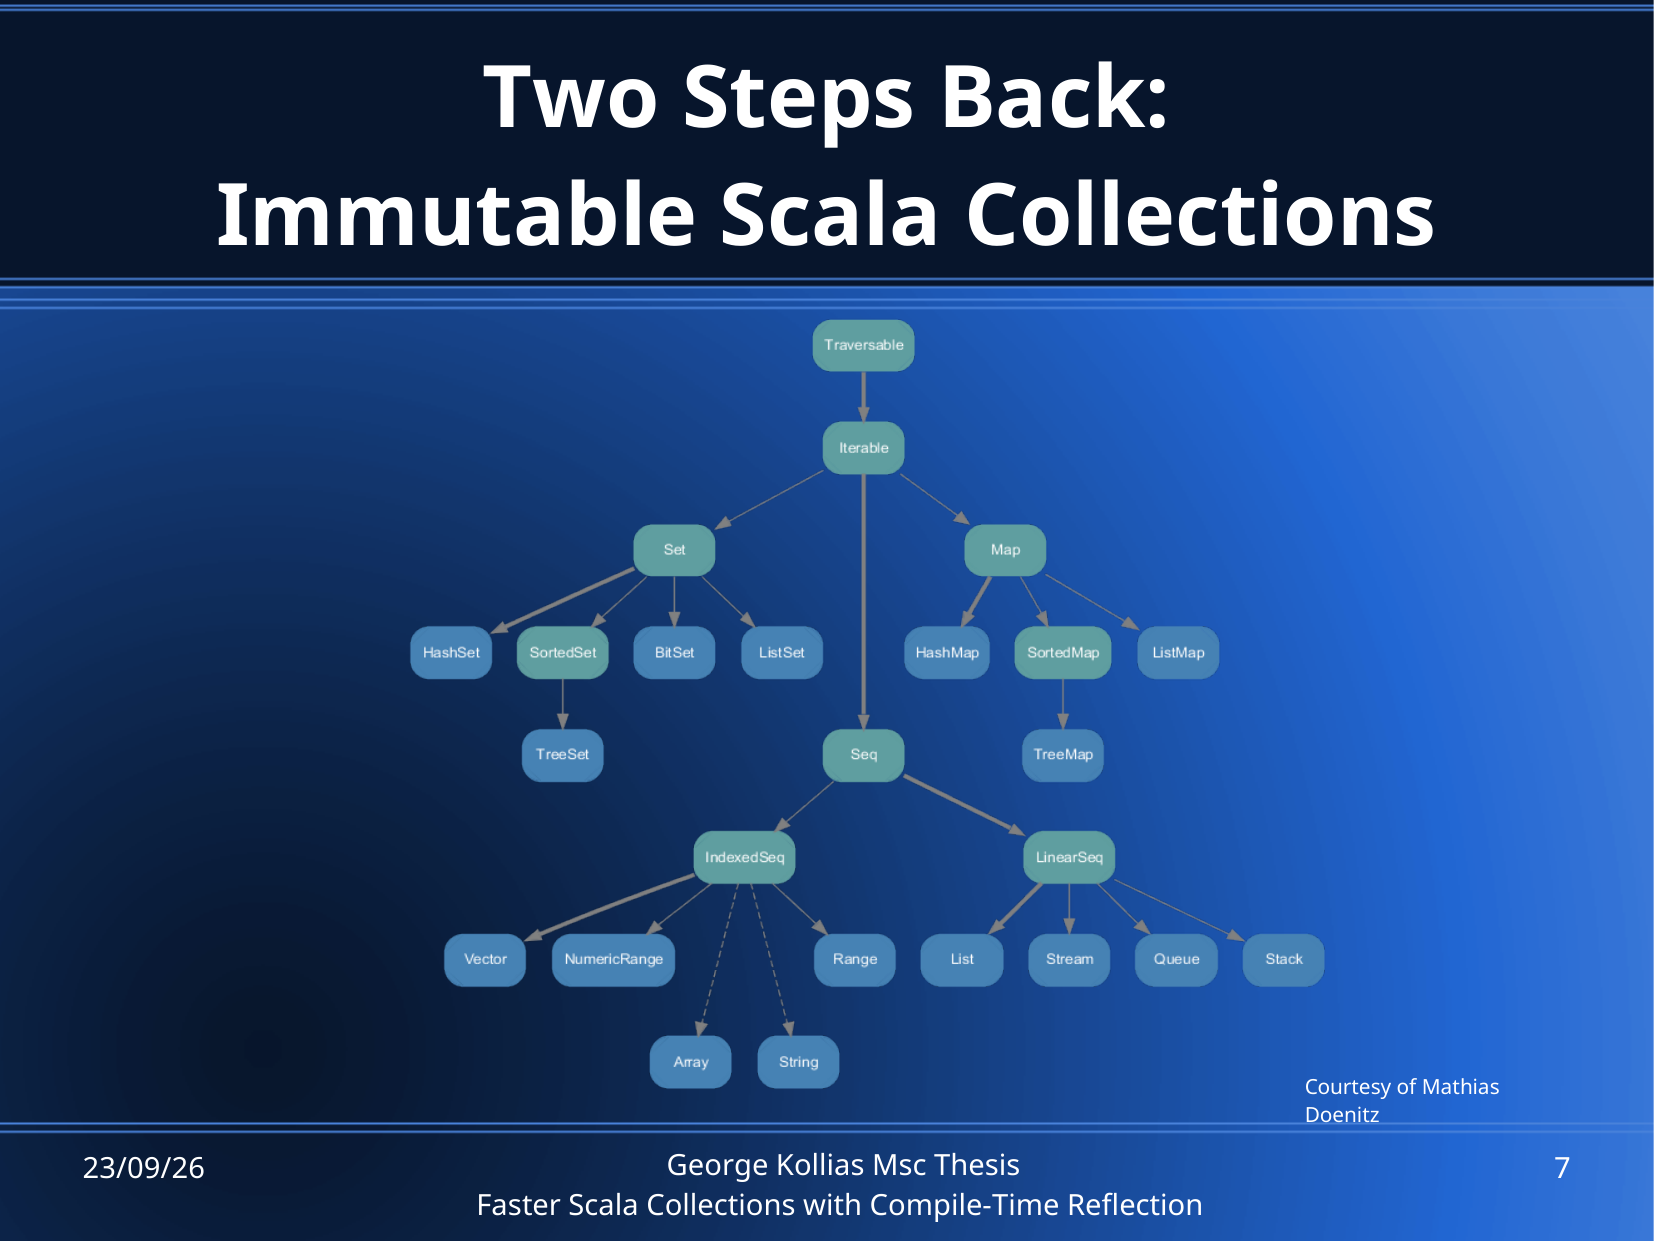

# Two Steps Back: Immutable Scala Collections
Courtesy of Mathias Doenitz
7